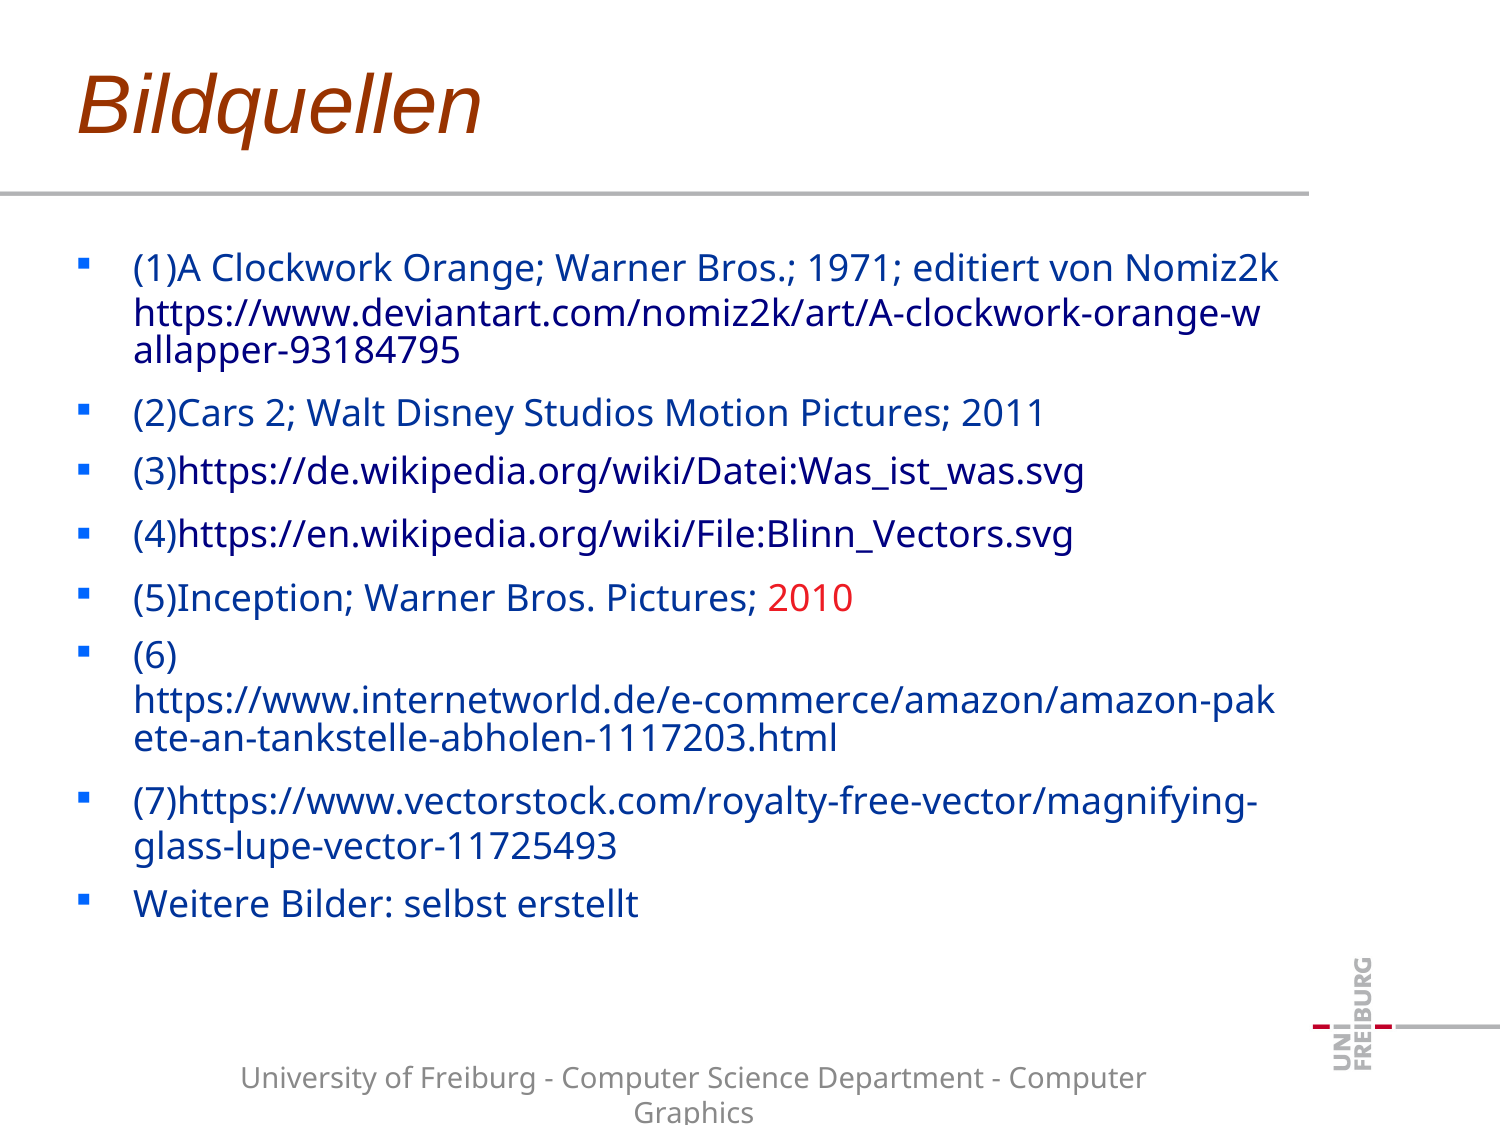

# Bildquellen
(1)A Clockwork Orange; Warner Bros.; 1971; editiert von Nomiz2khttps://www.deviantart.com/nomiz2k/art/A-clockwork-orange-wallapper-93184795
(2)Cars 2; Walt Disney Studios Motion Pictures; 2011
(3)https://de.wikipedia.org/wiki/Datei:Was_ist_was.svg
(4)https://en.wikipedia.org/wiki/File:Blinn_Vectors.svg
(5)Inception; Warner Bros. Pictures; 2010
(6)https://www.internetworld.de/e-commerce/amazon/amazon-pakete-an-tankstelle-abholen-1117203.html
(7)https://www.vectorstock.com/royalty-free-vector/magnifying-glass-lupe-vector-11725493
Weitere Bilder: selbst erstellt
20